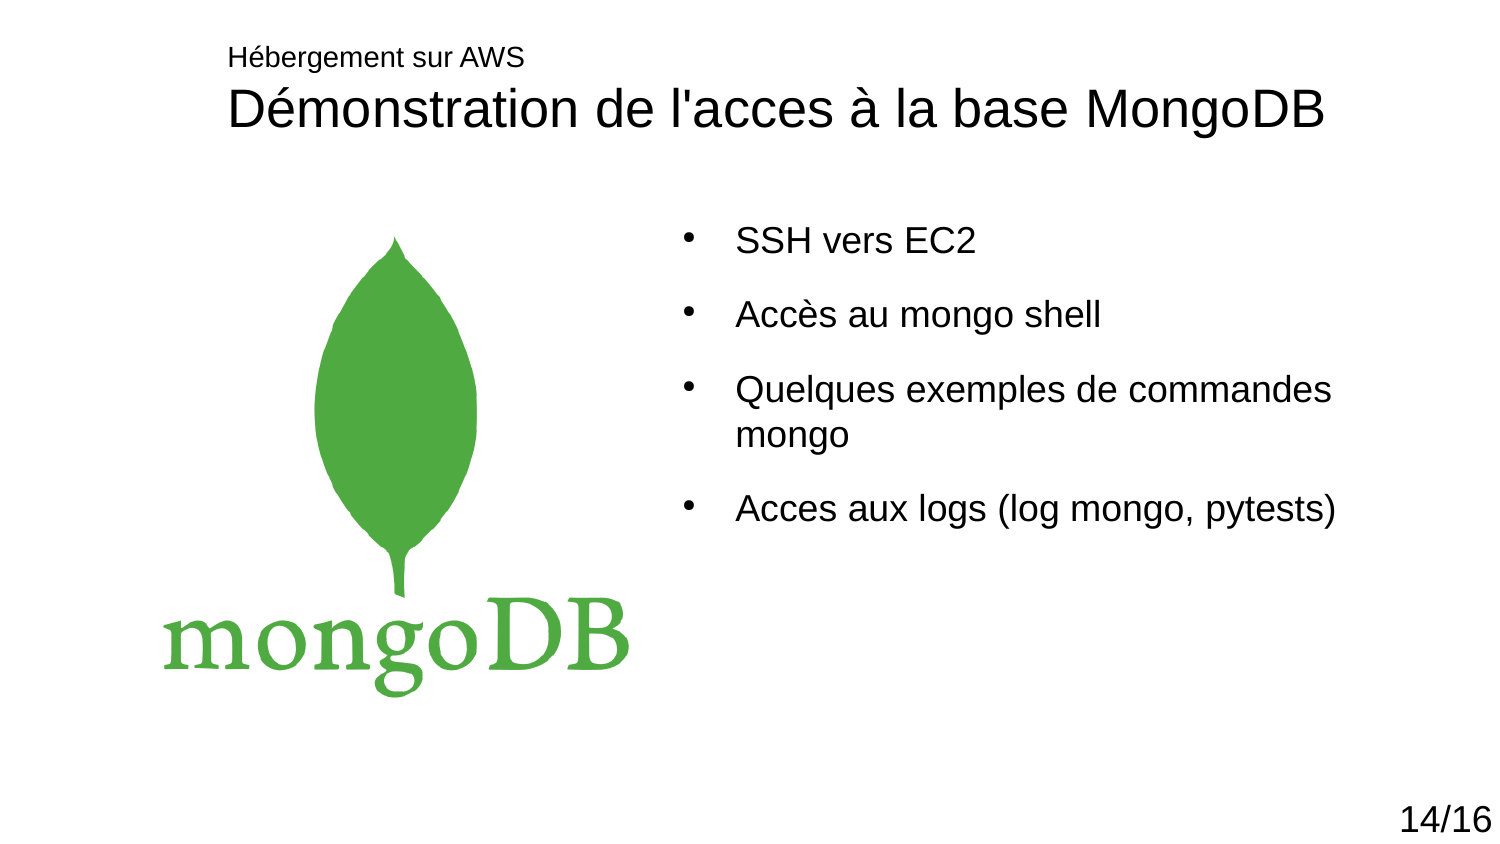

# Hébergement sur AWS Démonstration de l'acces à la base MongoDB
SSH vers EC2
Accès au mongo shell
Quelques exemples de commandes mongo
Acces aux logs (log mongo, pytests)
14/16